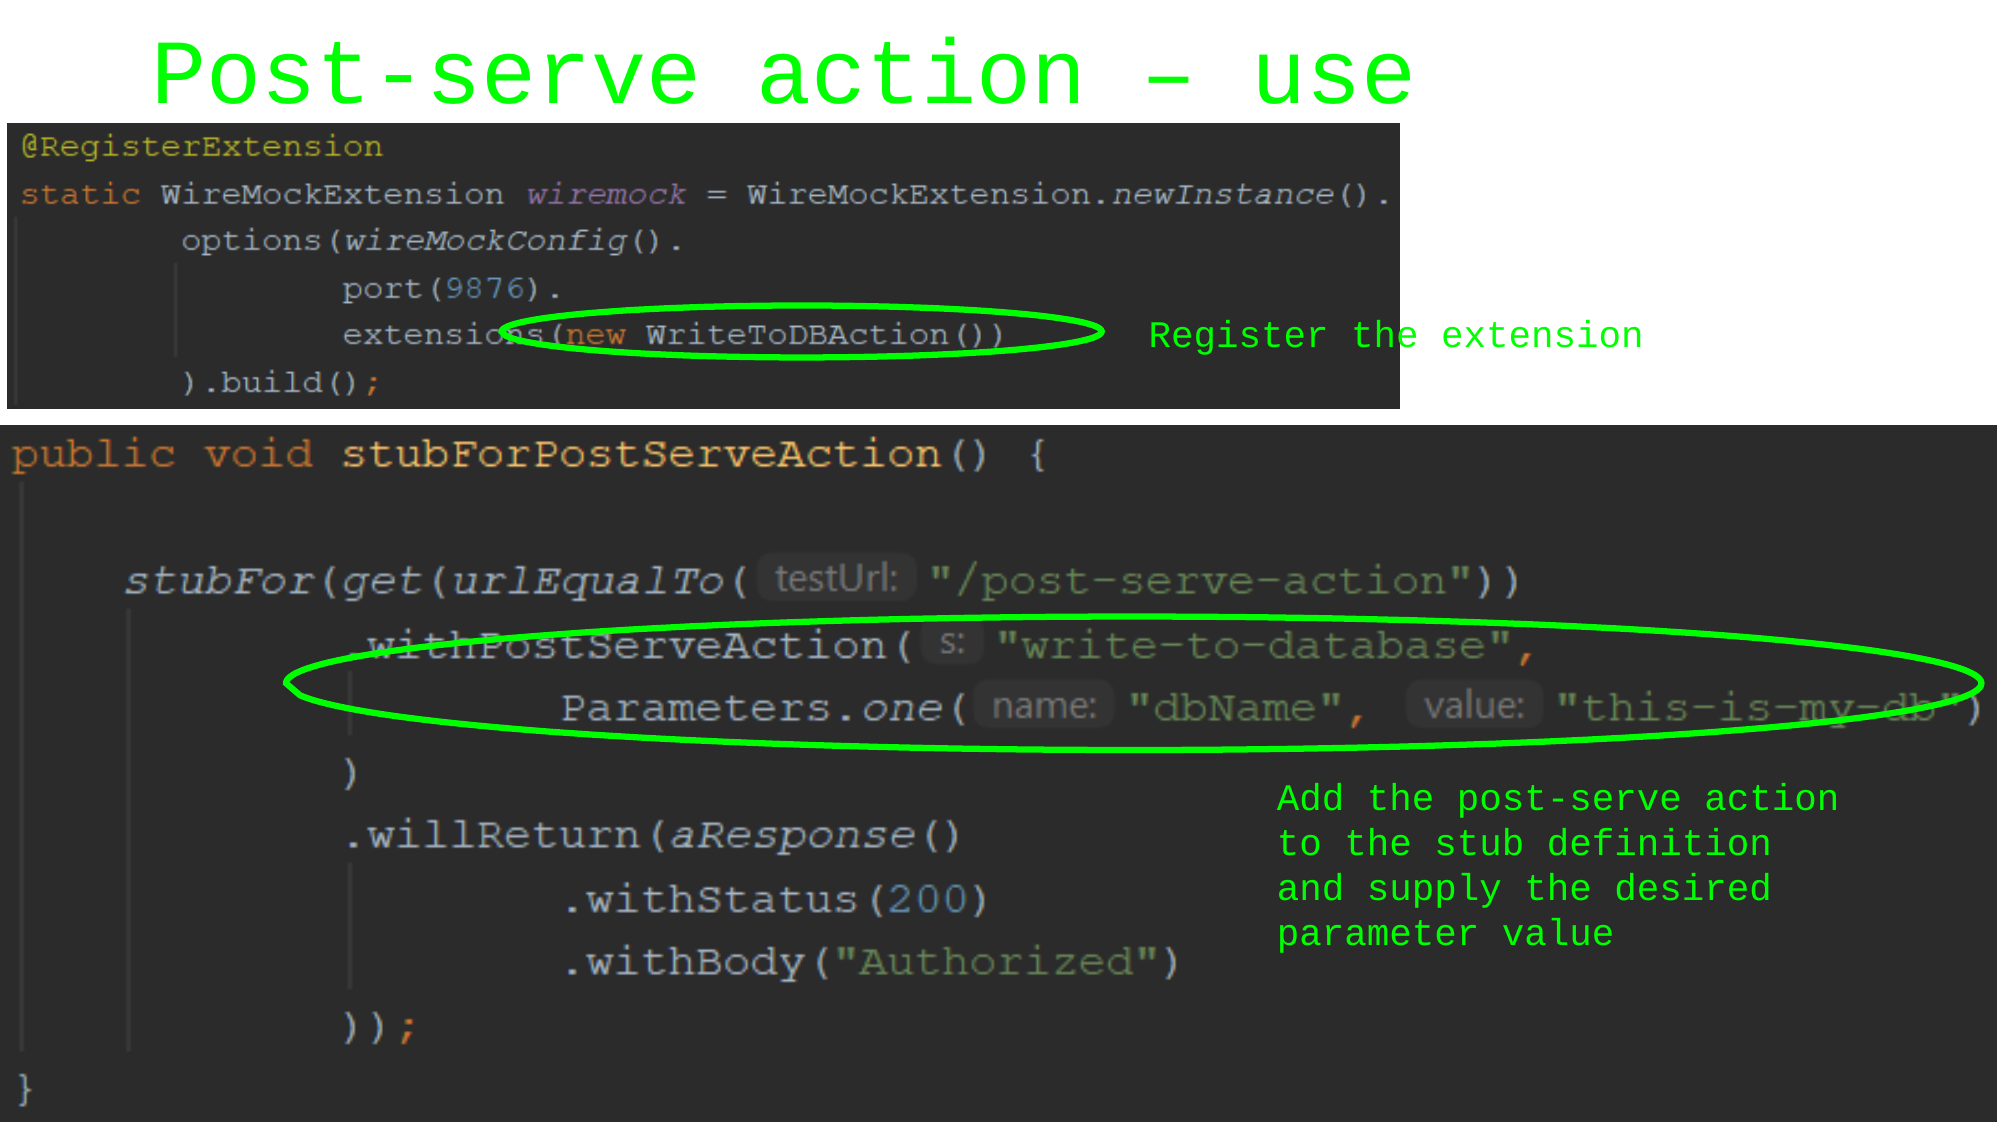

# Post-serve action – use
Register the extension
Add the post-serve action to the stub definition and supply the desired parameter value